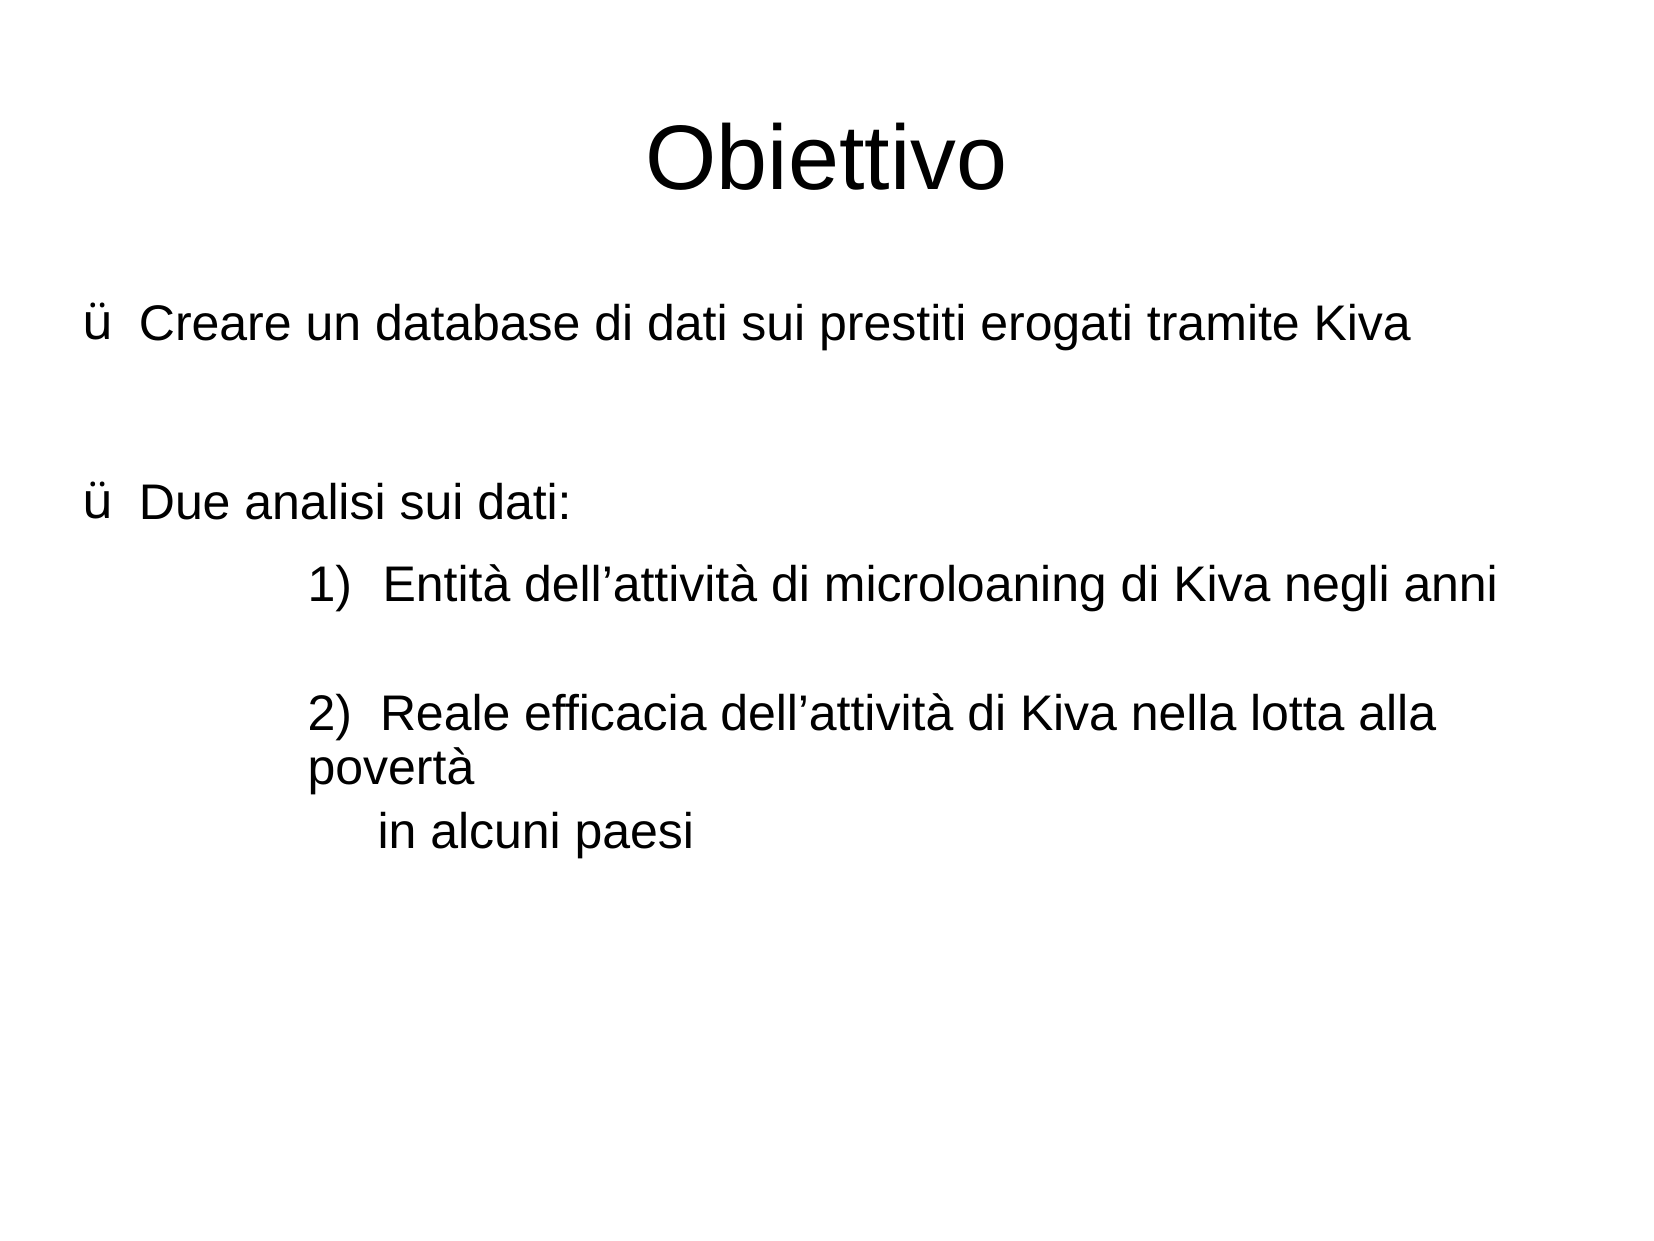

Obiettivo
Creare un database di dati sui prestiti erogati tramite Kiva
Due analisi sui dati:
Entità dell’attività di microloaning di Kiva negli anni
2) Reale efficacia dell’attività di Kiva nella lotta alla povertà
 in alcuni paesi